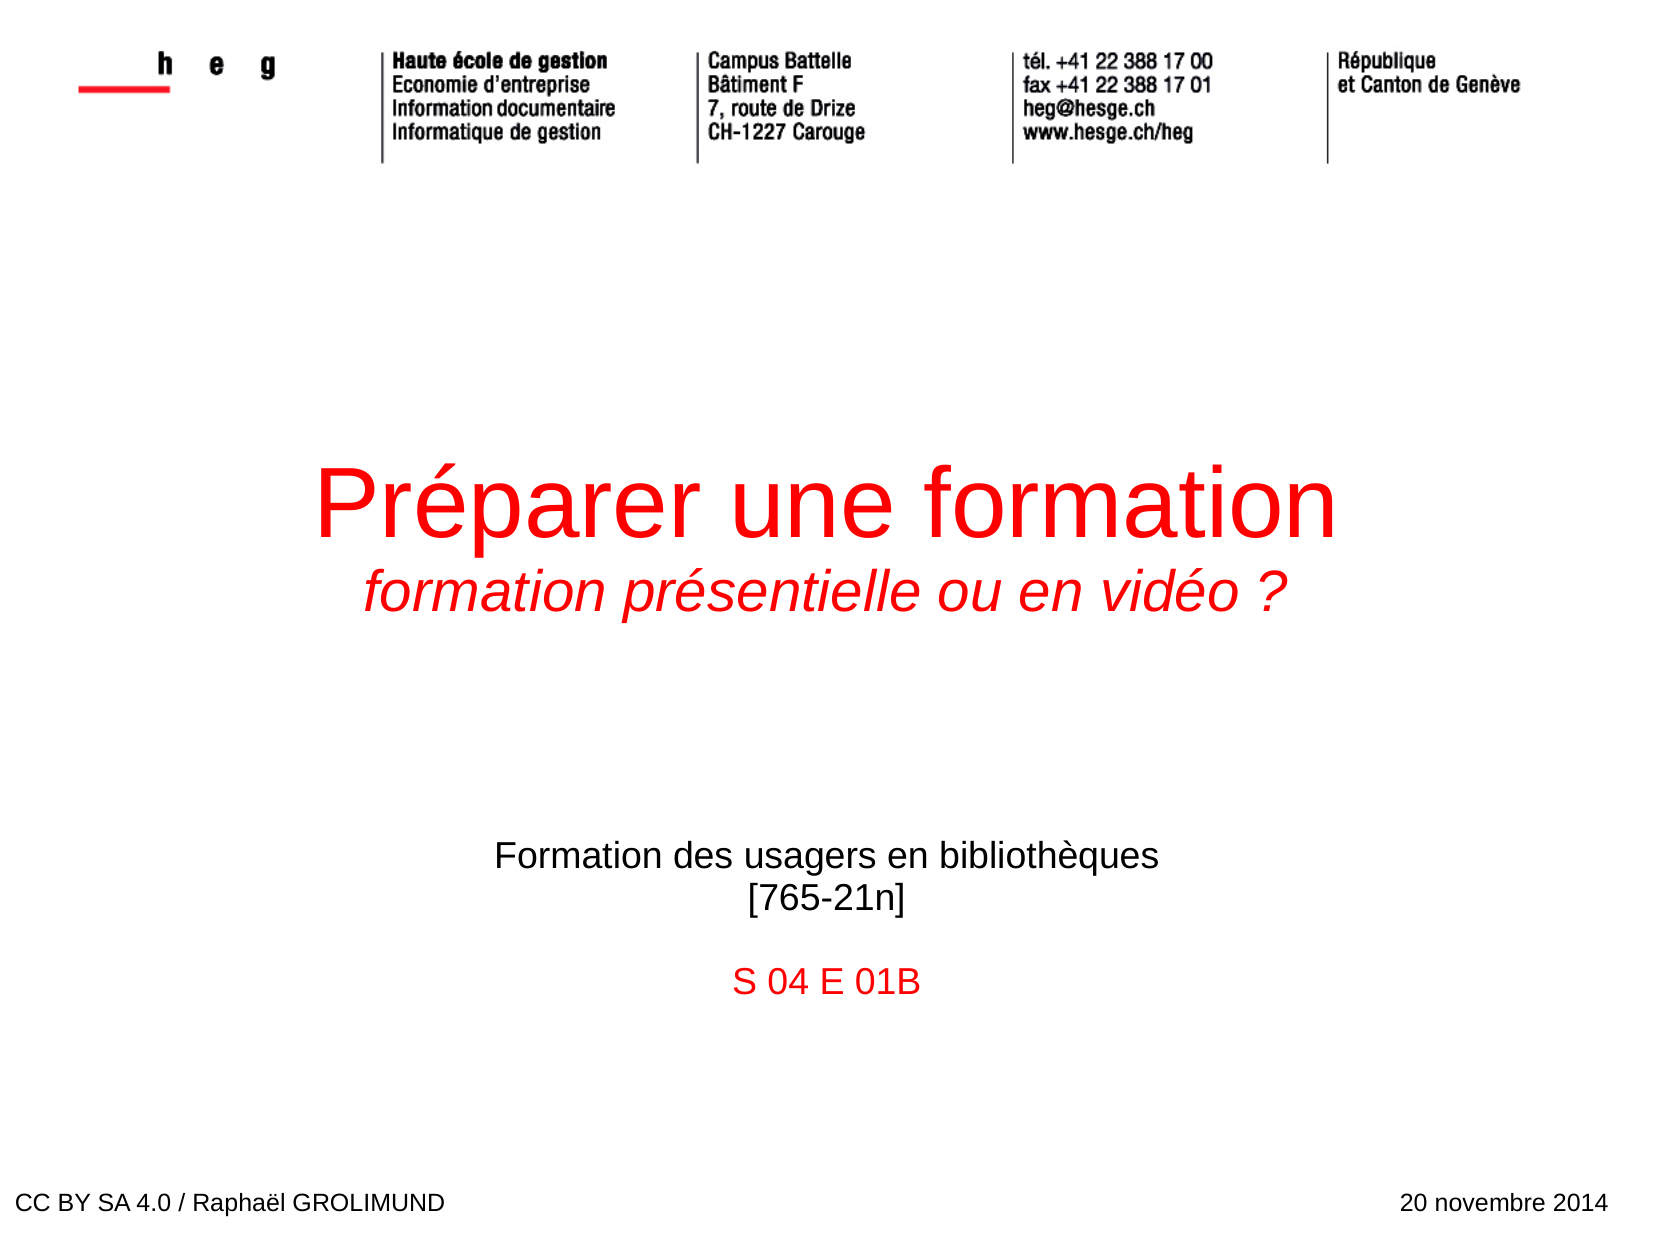

Préparer une formation
formation présentielle ou en vidéo ?
Formation des usagers en bibliothèques
[765-21n]
S 04 E 01B
CC BY SA 4.0 / Raphaël GROLIMUND	20 novembre 2014